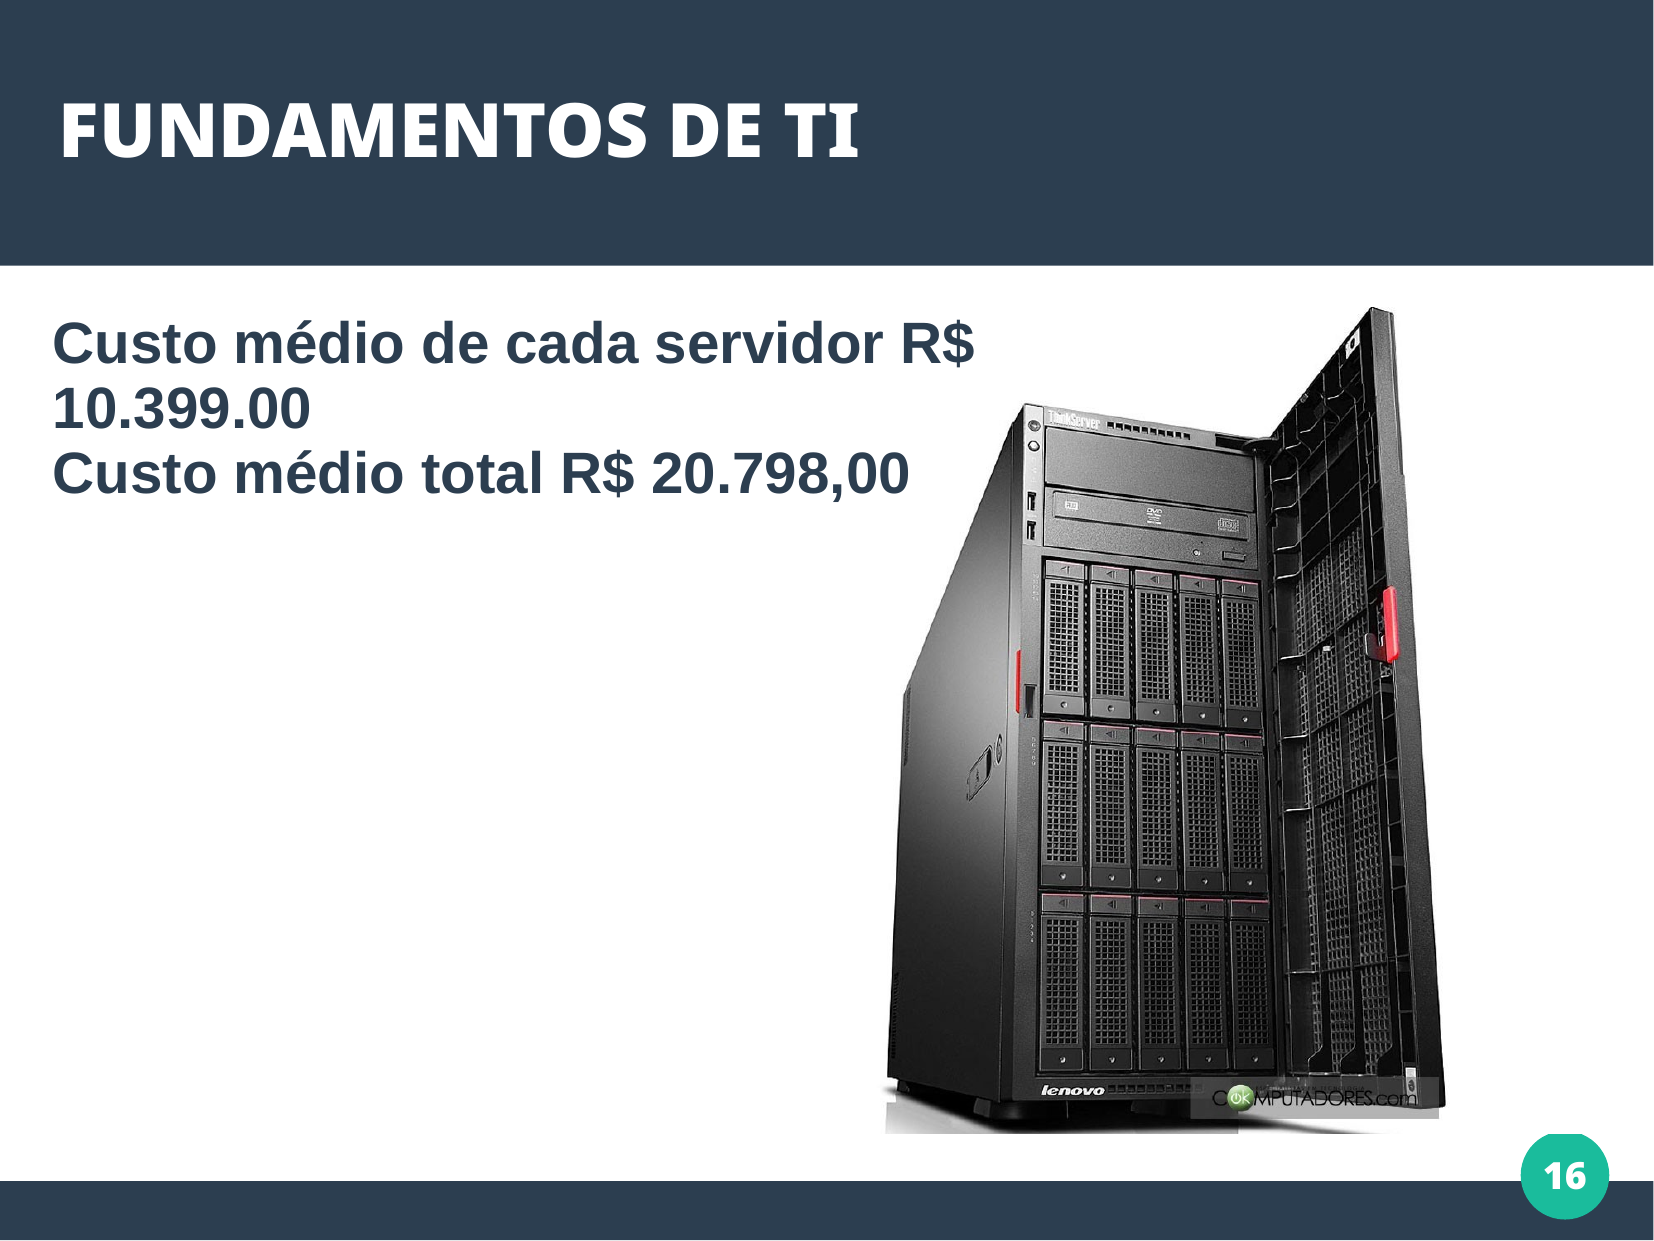

# FUNDAMENTOS DE TI
Custo médio de cada servidor R$ 10.399.00
Custo médio total R$ 20.798,00
16